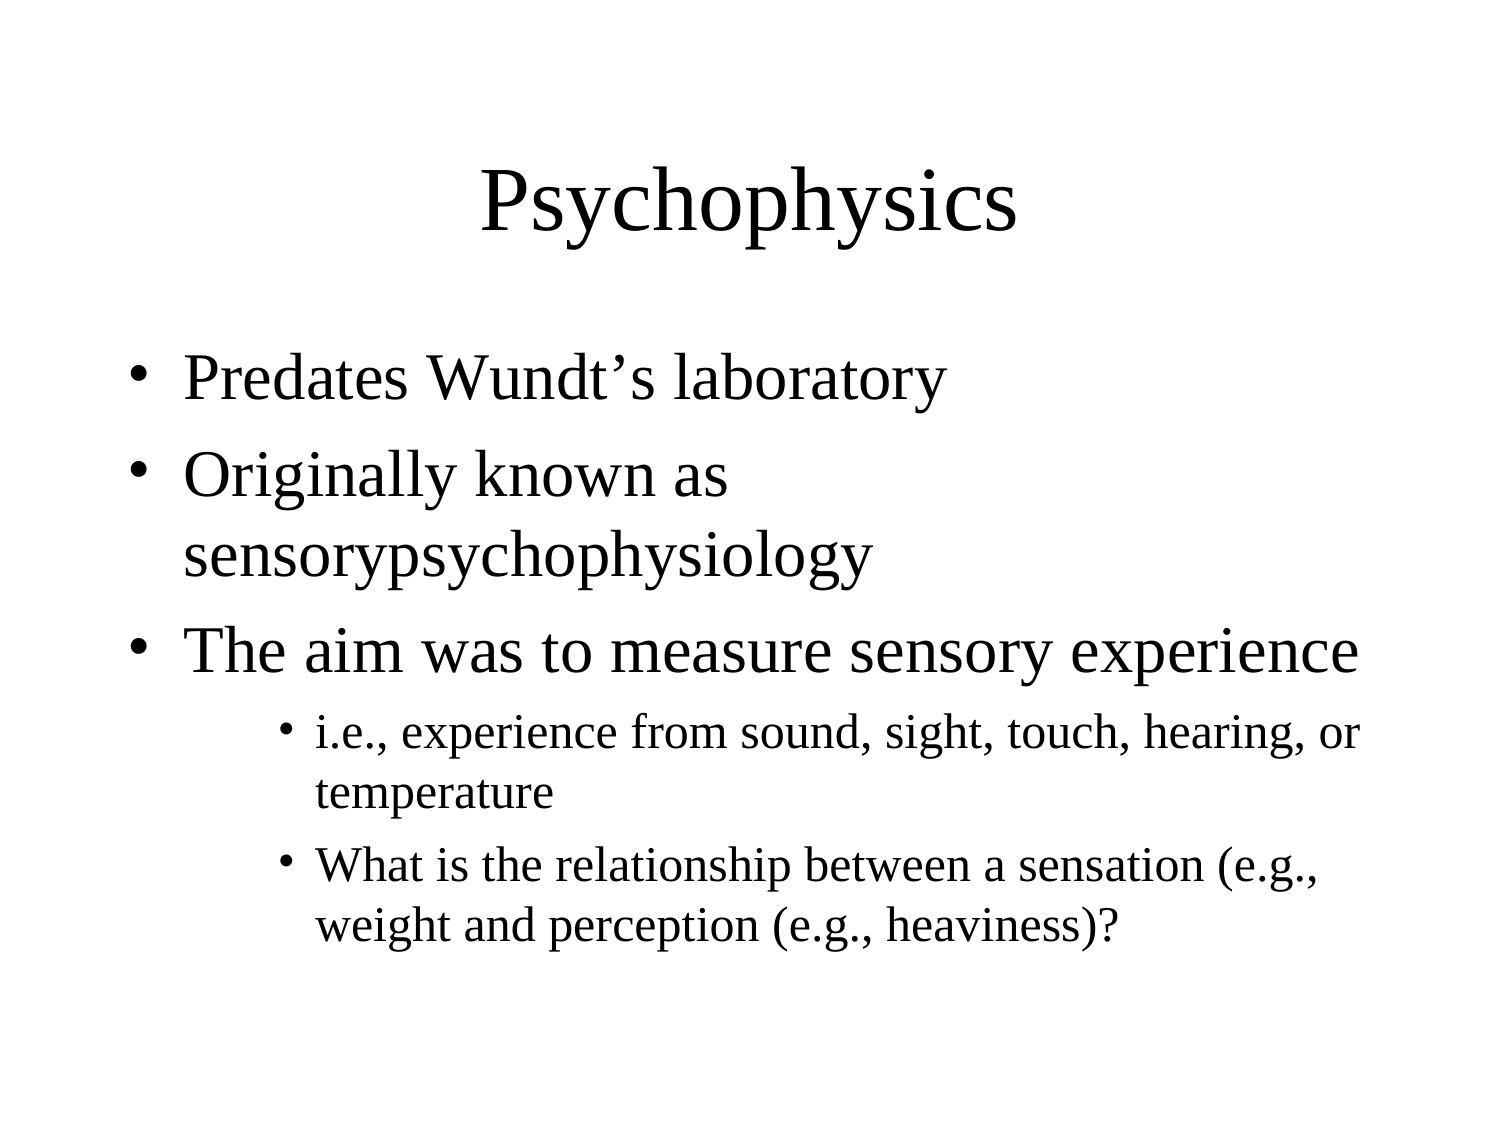

# Psychophysics
Predates Wundt’s laboratory
Originally known as sensorypsychophysiology
The aim was to measure sensory experience
i.e., experience from sound, sight, touch, hearing, or temperature
What is the relationship between a sensation (e.g., weight and perception (e.g., heaviness)?